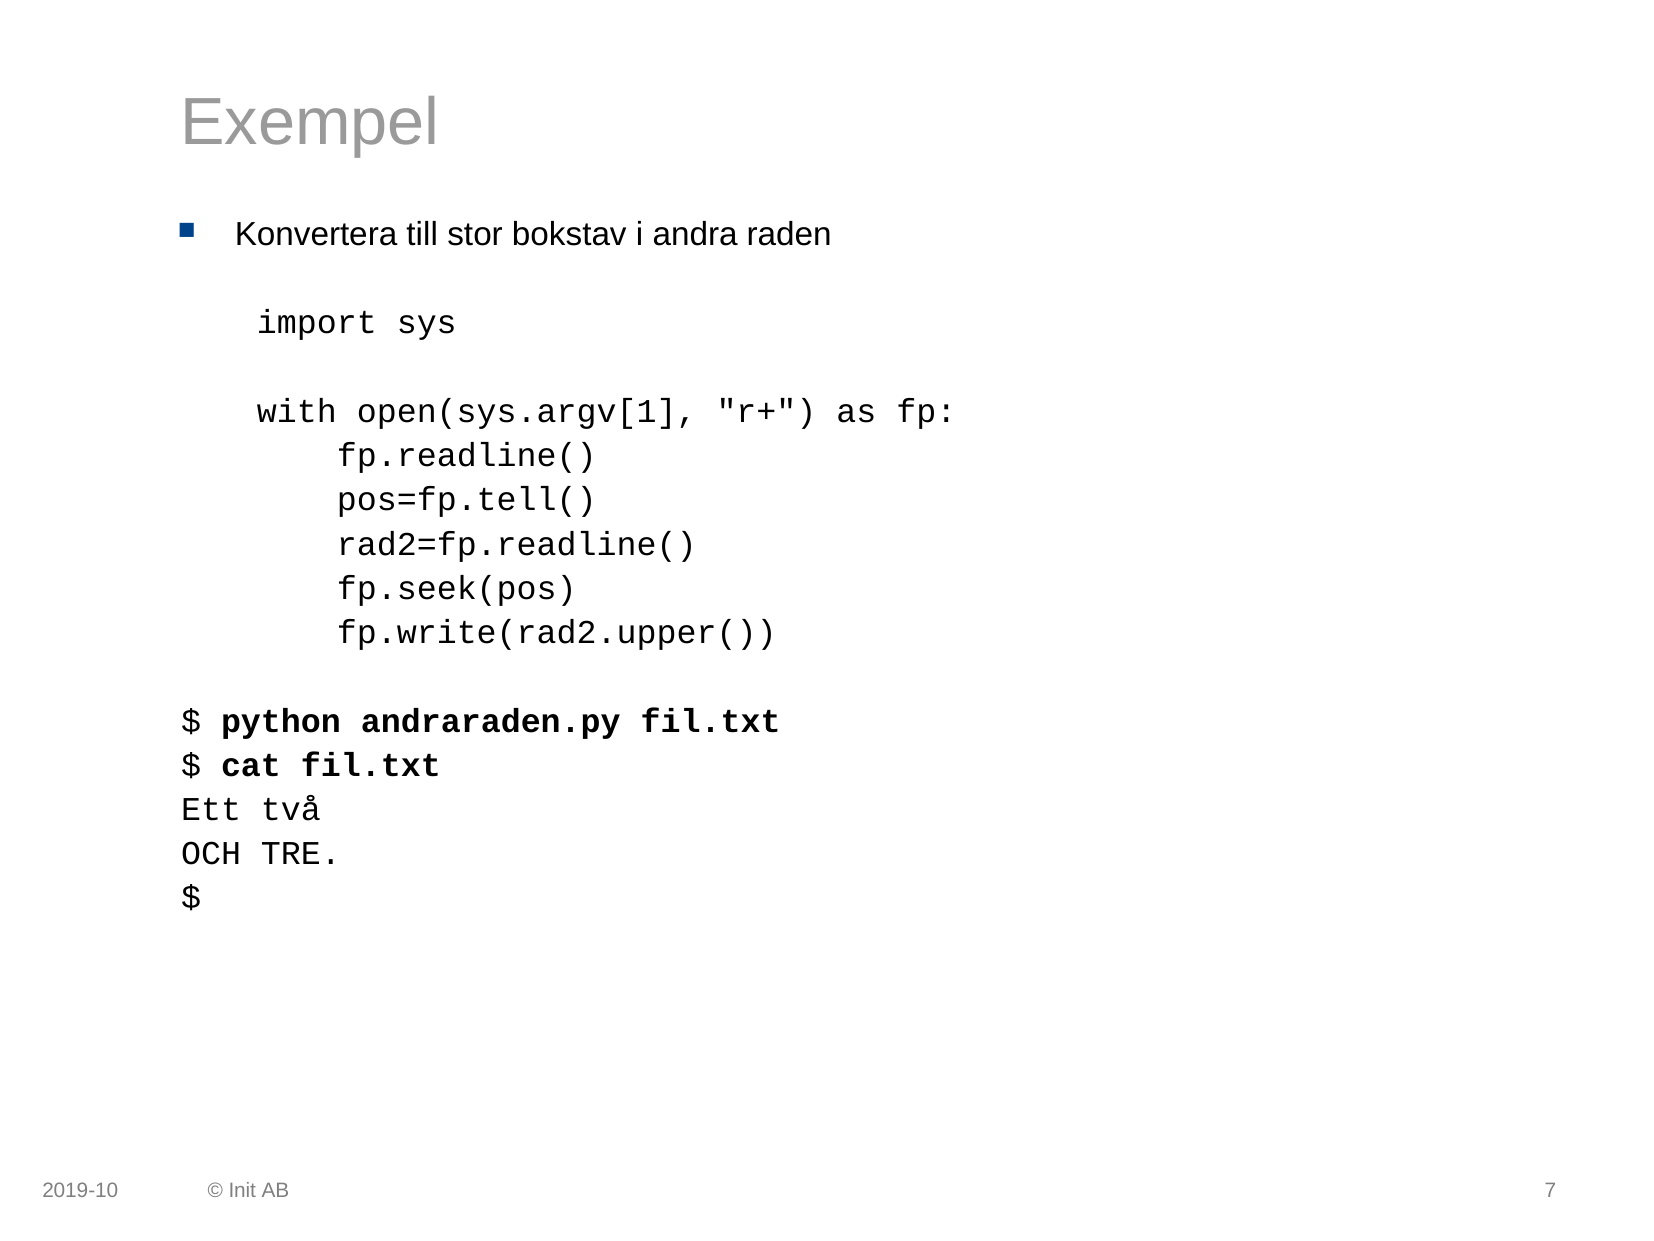

Exempel
Konvertera till stor bokstav i andra raden
import sys
with open(sys.argv[1], "r+") as fp:
 fp.readline()
 pos=fp.tell()
 rad2=fp.readline()
 fp.seek(pos)
 fp.write(rad2.upper())
$ python andraraden.py fil.txt
$ cat fil.txt
Ett två
OCH TRE.
$
2019-10
© Init AB